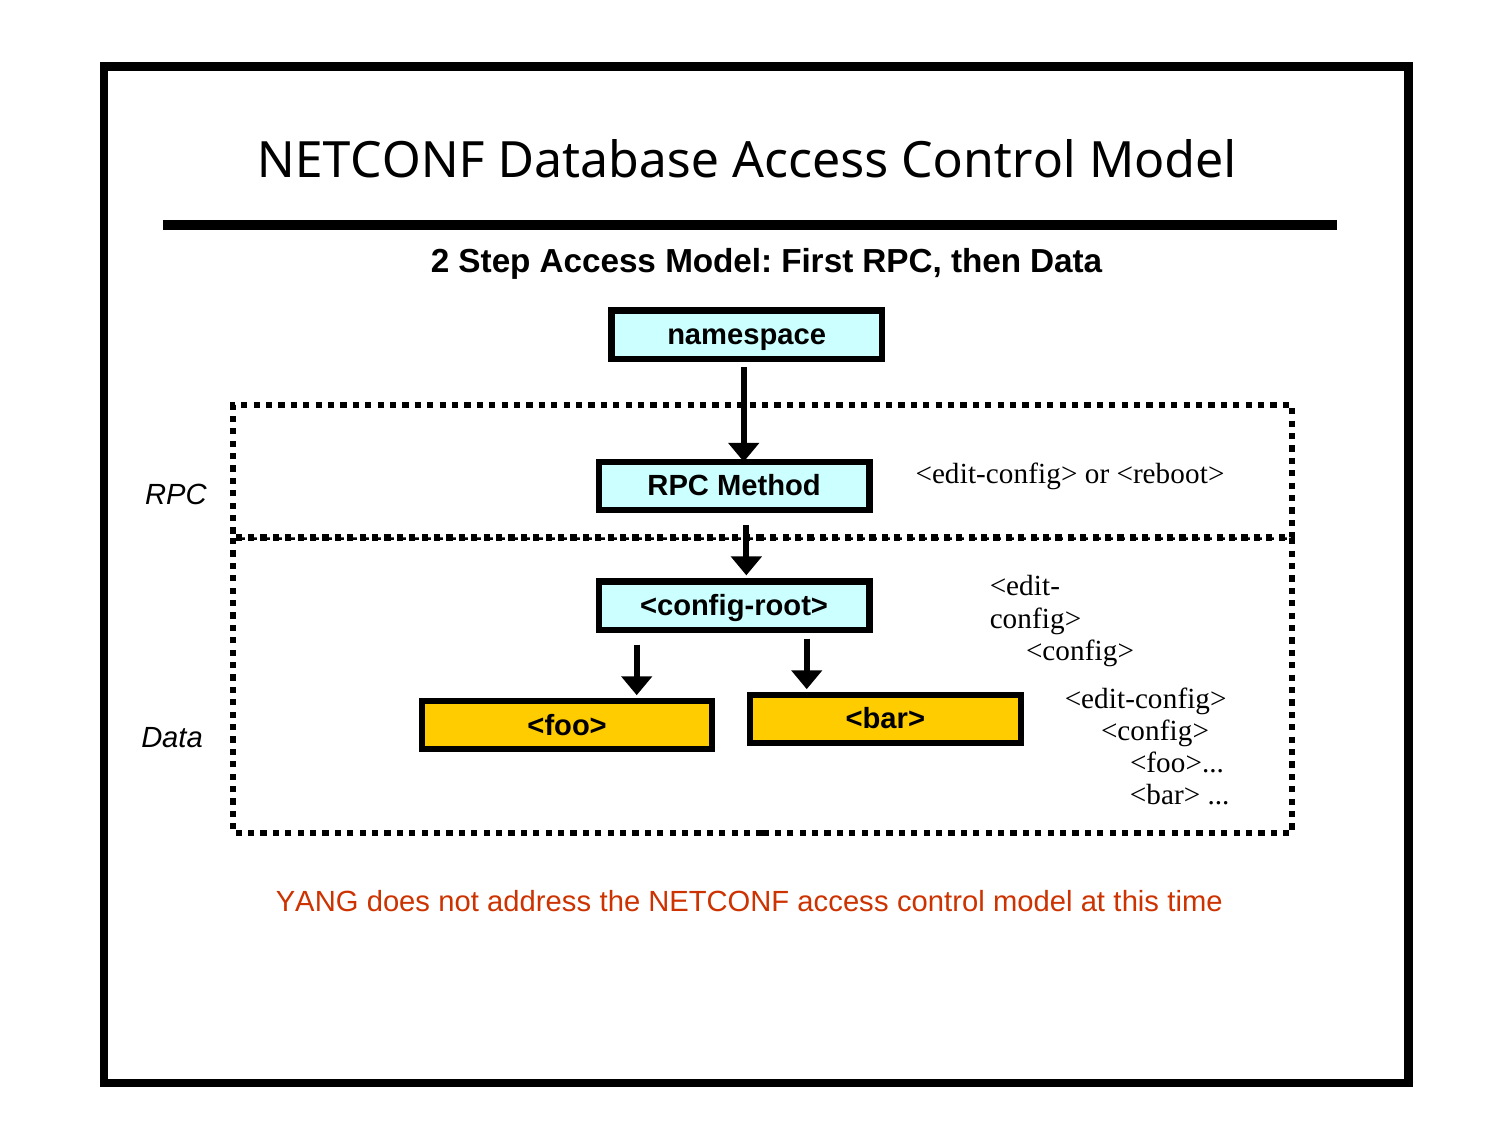

# NETCONF Database Access Control Model
2 Step Access Model: First RPC, then Data
namespace
<edit-config> or <reboot>
RPC Method
RPC
<edit-config>
 <config>
<config-root>
<edit-config>
 <config>
 <foo>...
 <bar> ...
<bar>
<foo>
Data
YANG does not address the NETCONF access control model at this time